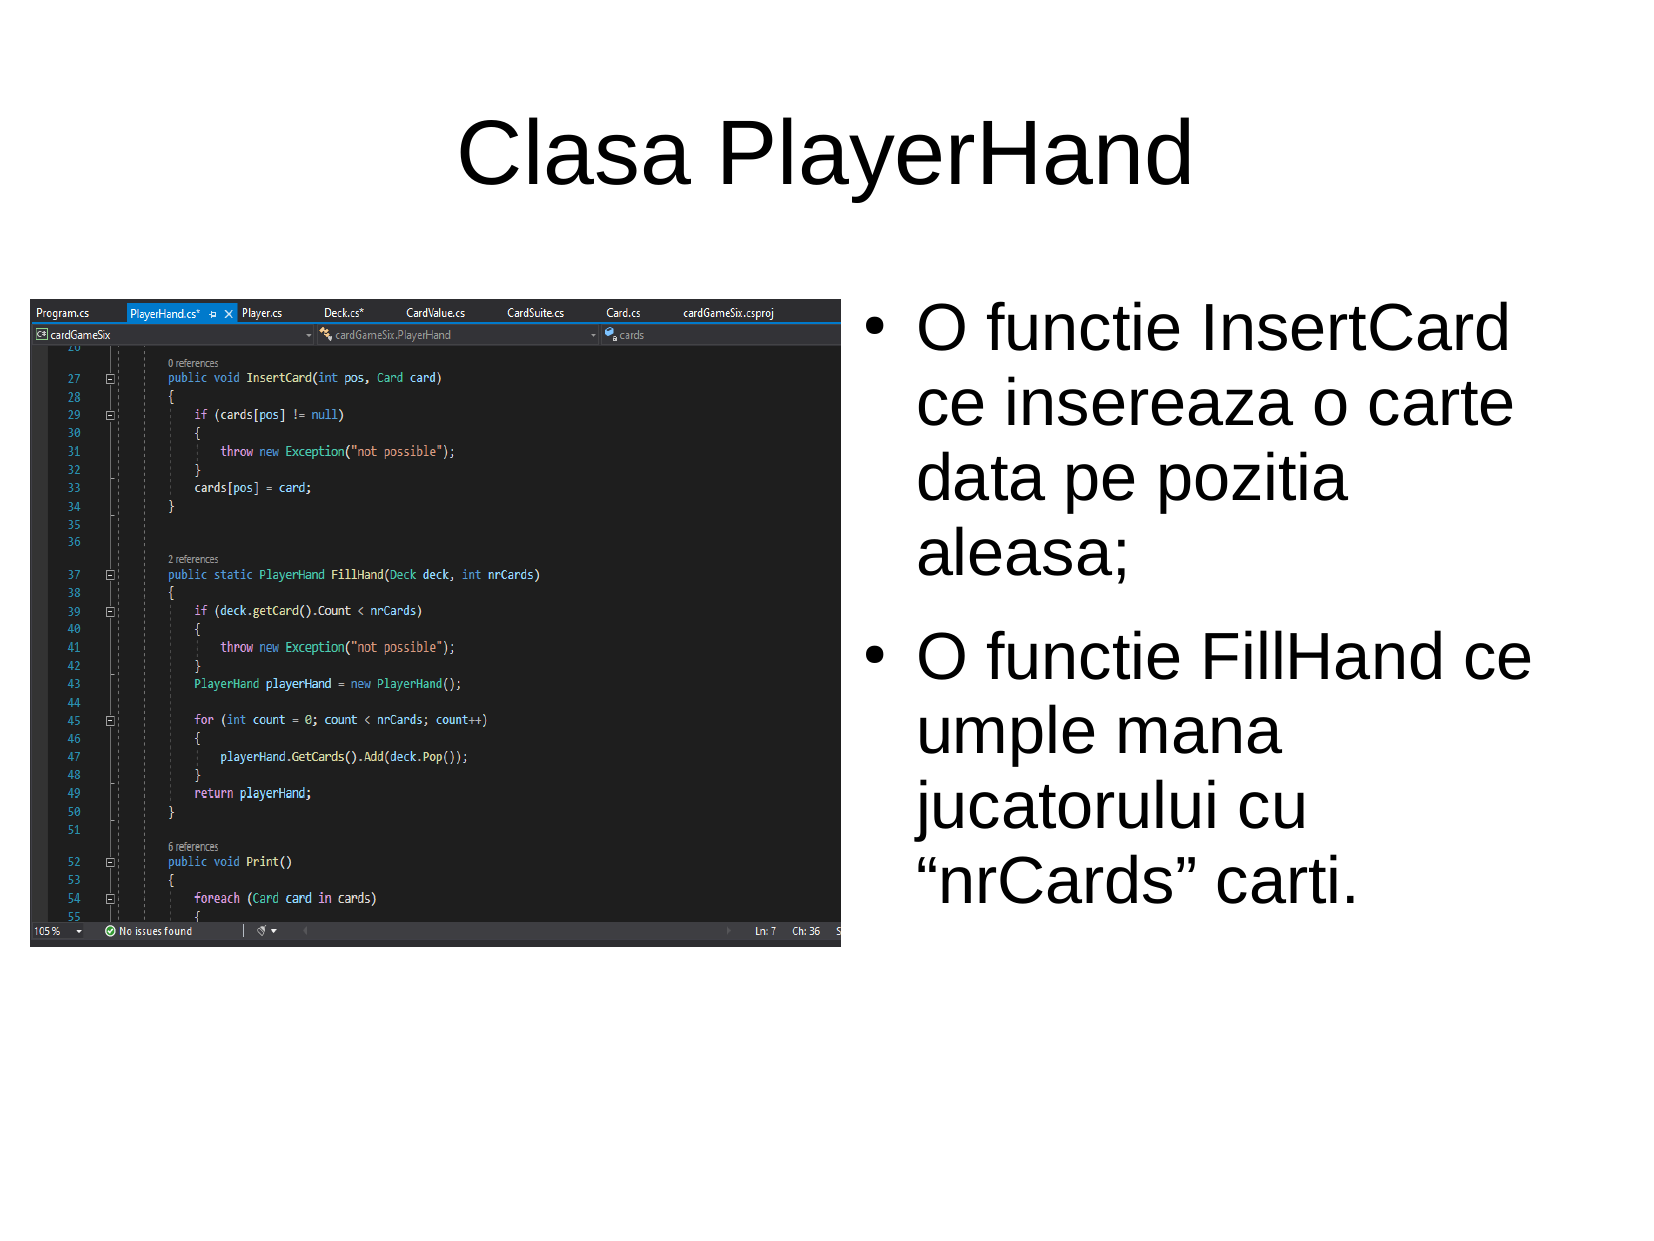

# Clasa PlayerHand
O functie InsertCard ce insereaza o carte data pe pozitia aleasa;
O functie FillHand ce umple mana jucatorului cu “nrCards” carti.